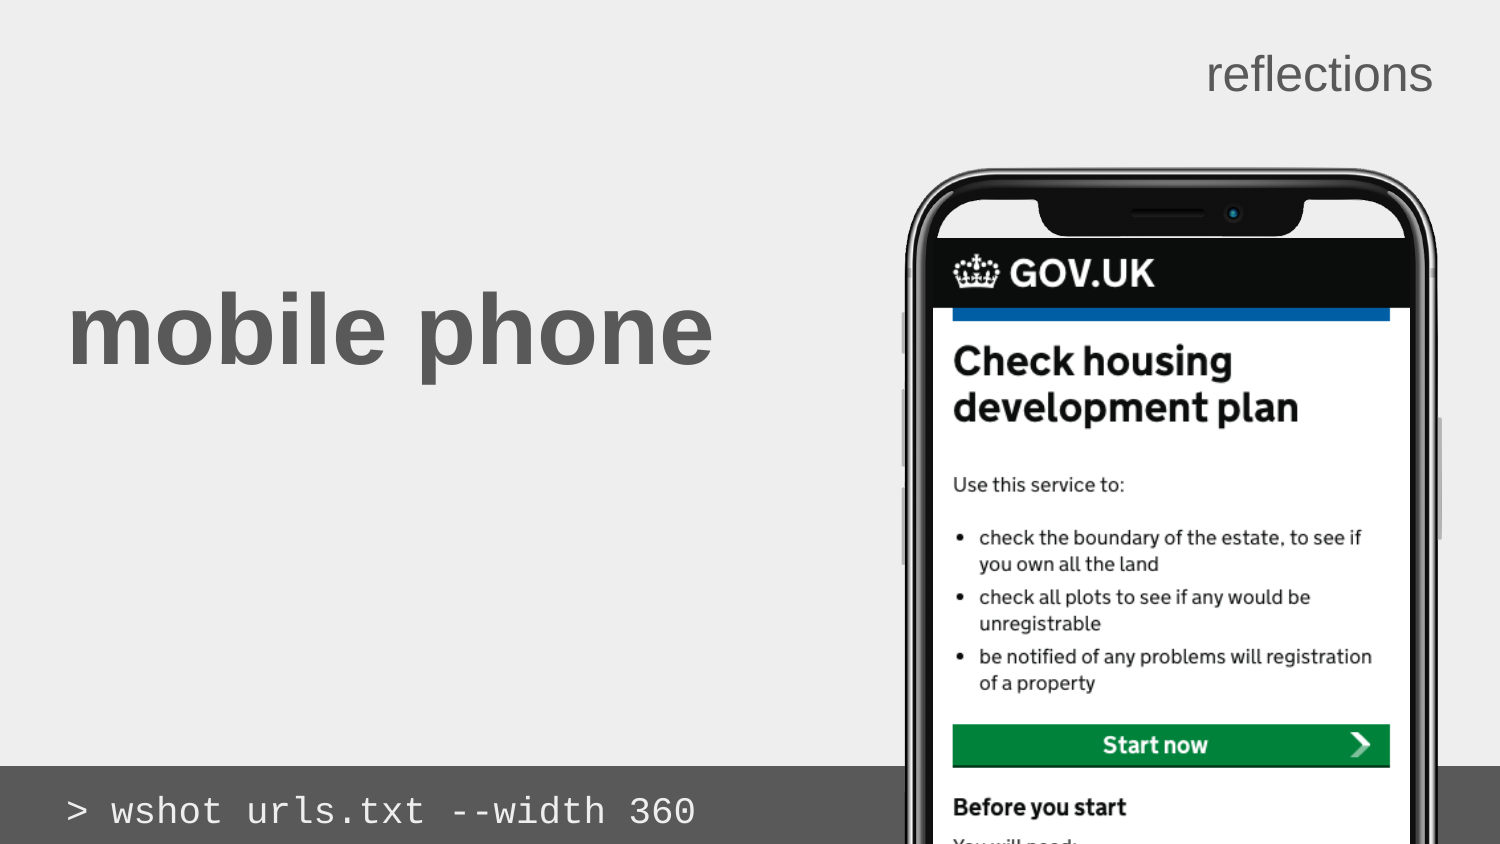

# reflections
mobile phone
> wshot urls.txt --width 360